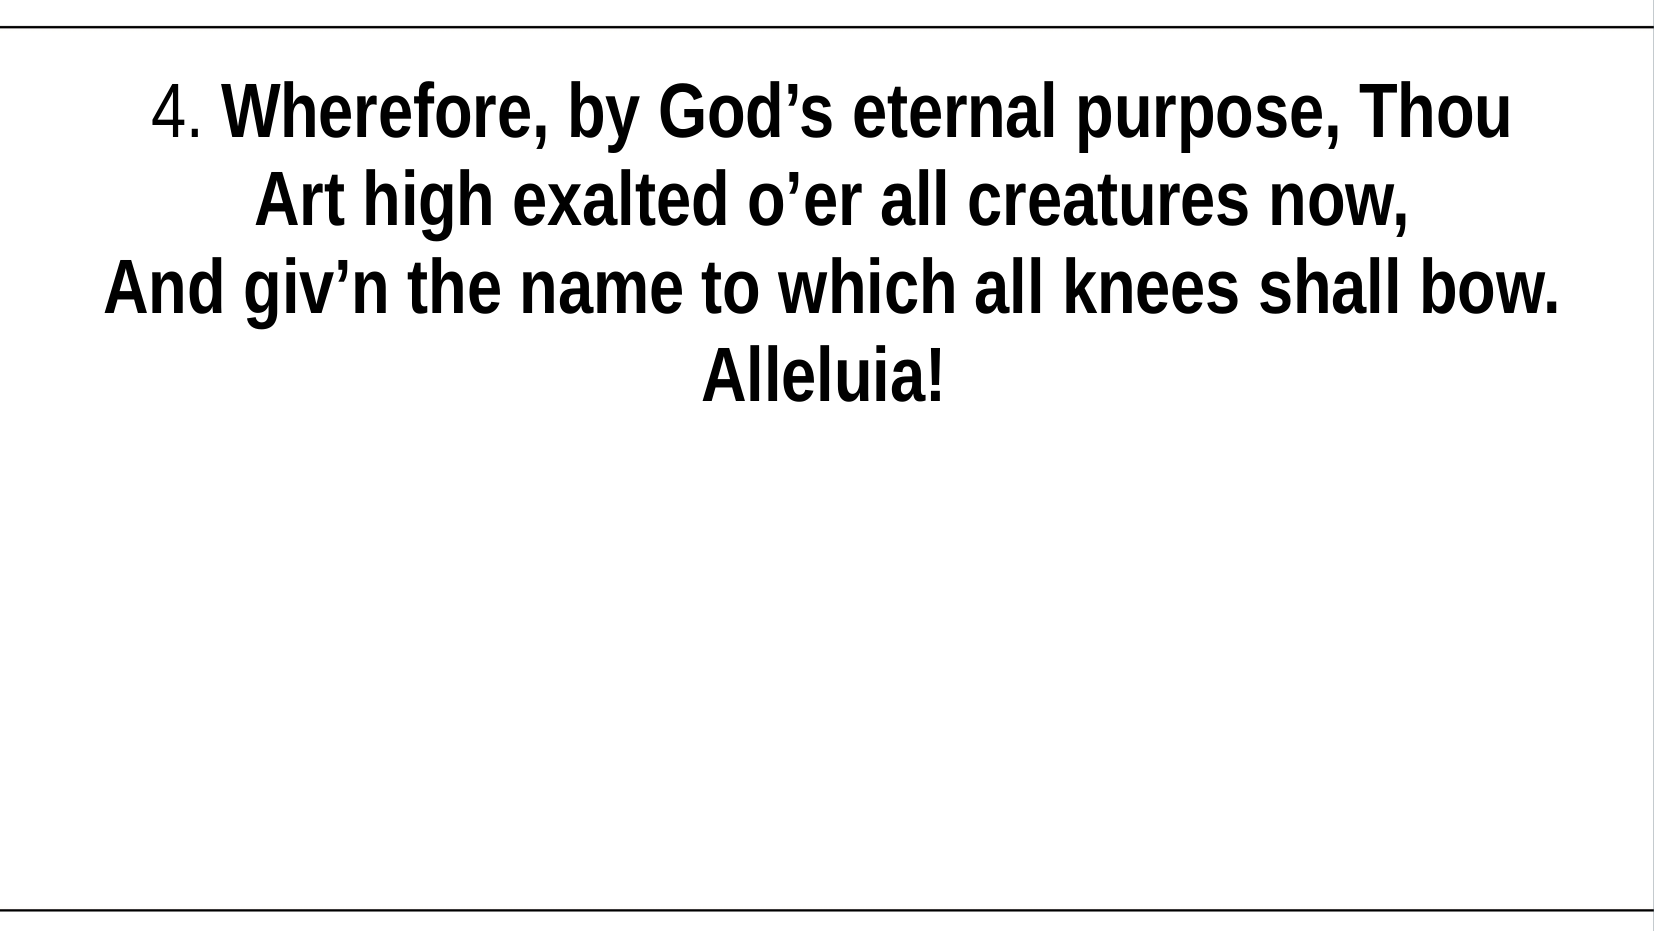

4. Wherefore, by God’s eternal purpose, Thou
Art high exalted o’er all creatures now,
And giv’n the name to which all knees shall bow.
Alleluia!